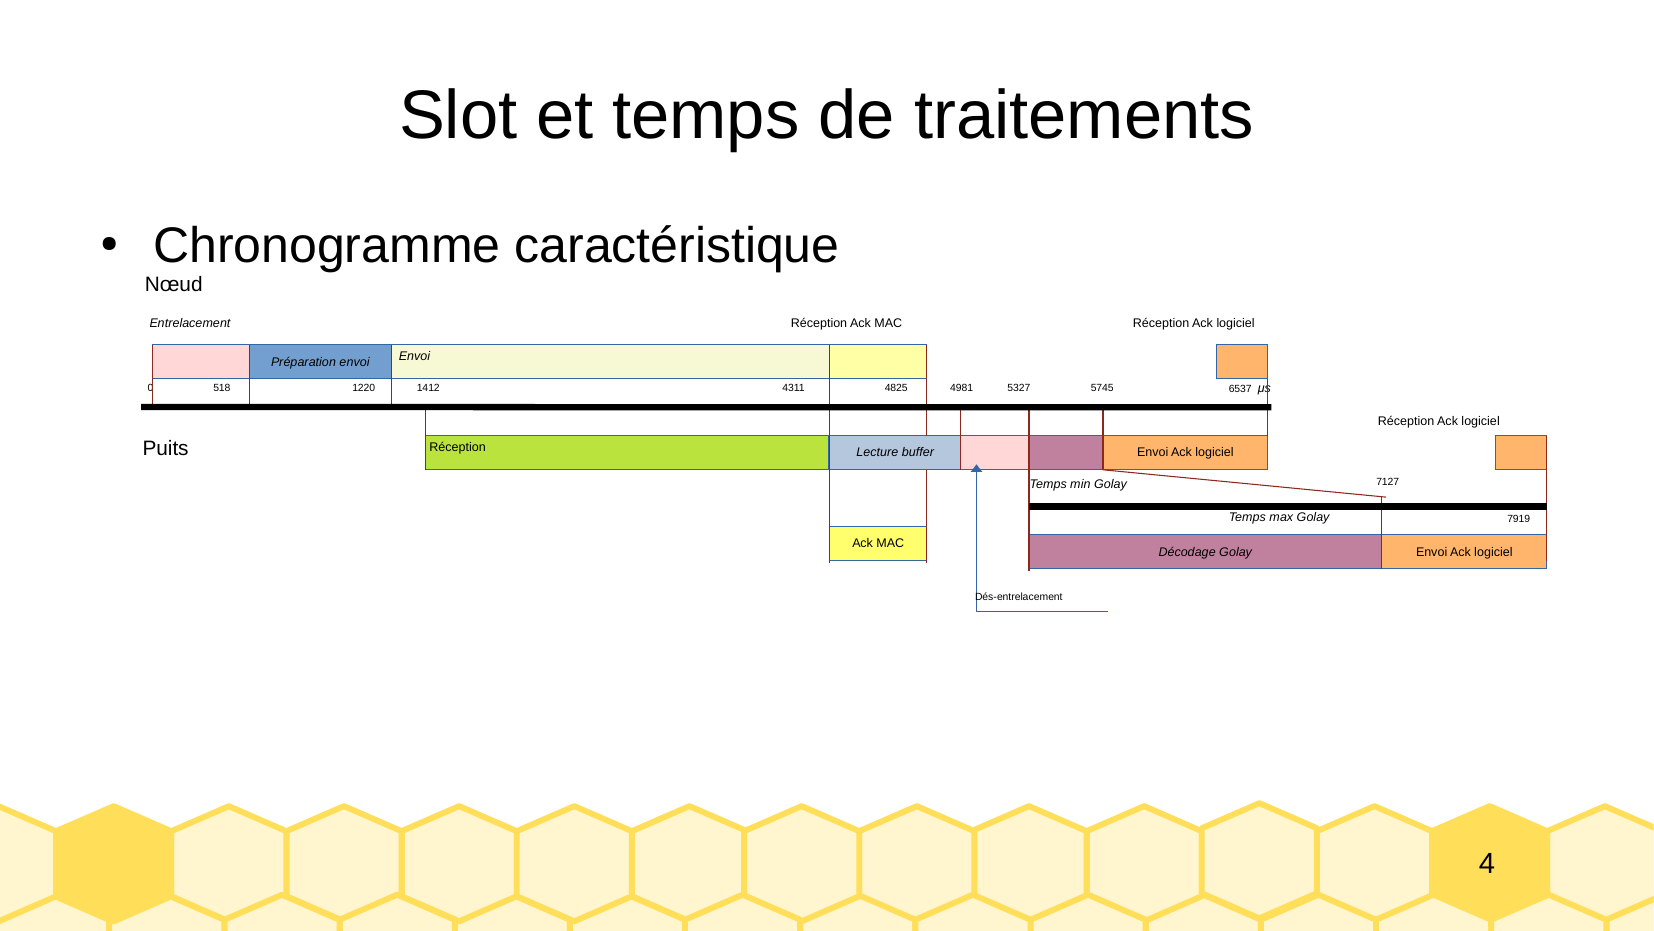

# Slot et temps de traitements
Chronogramme caractéristique
Nœud
Réception Ack MAC
Réception Ack logiciel
Entrelacement
Envoi
Préparation envoi
0
518
1220
1412
4311
4825
4981
5327
5745
6537 μs
Réception Ack logiciel
Puits
Réception
Lecture buffer
Envoi Ack logiciel
7127
Temps min Golay
Temps max Golay
7919
Ack MAC
Décodage Golay
Envoi Ack logiciel
Dés-entrelacement